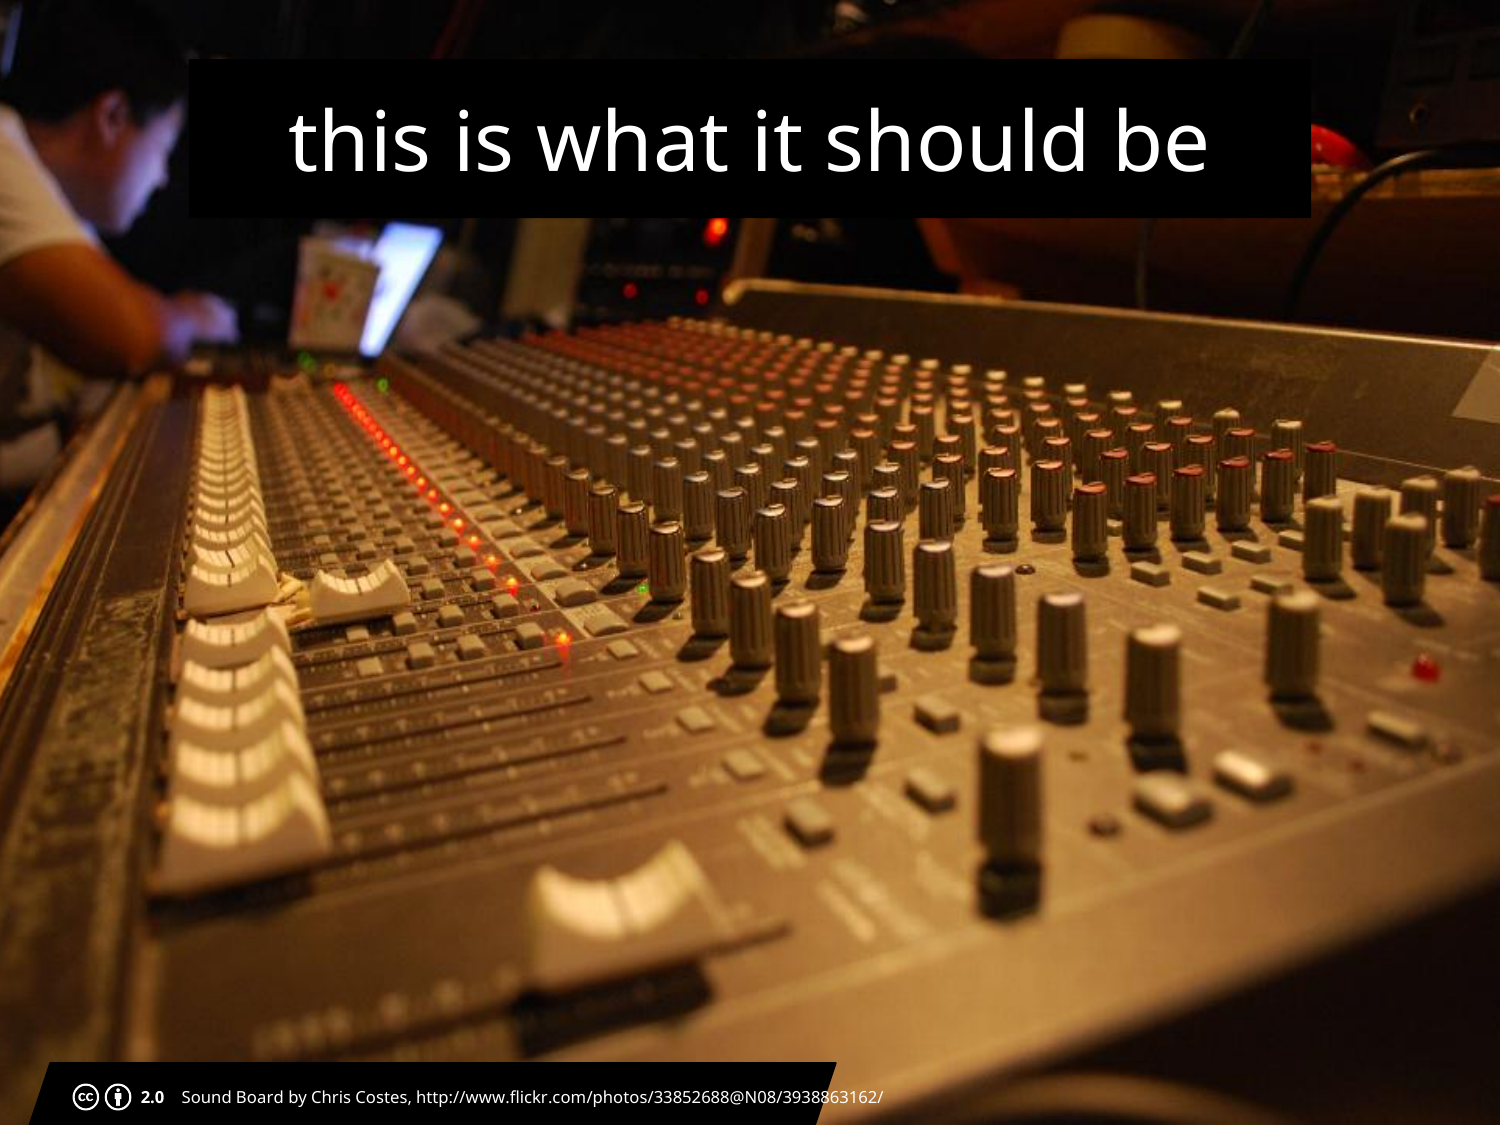

this is what it should be
2.0 Sound Board by Chris Costes, http://www.flickr.com/photos/33852688@N08/3938863162/